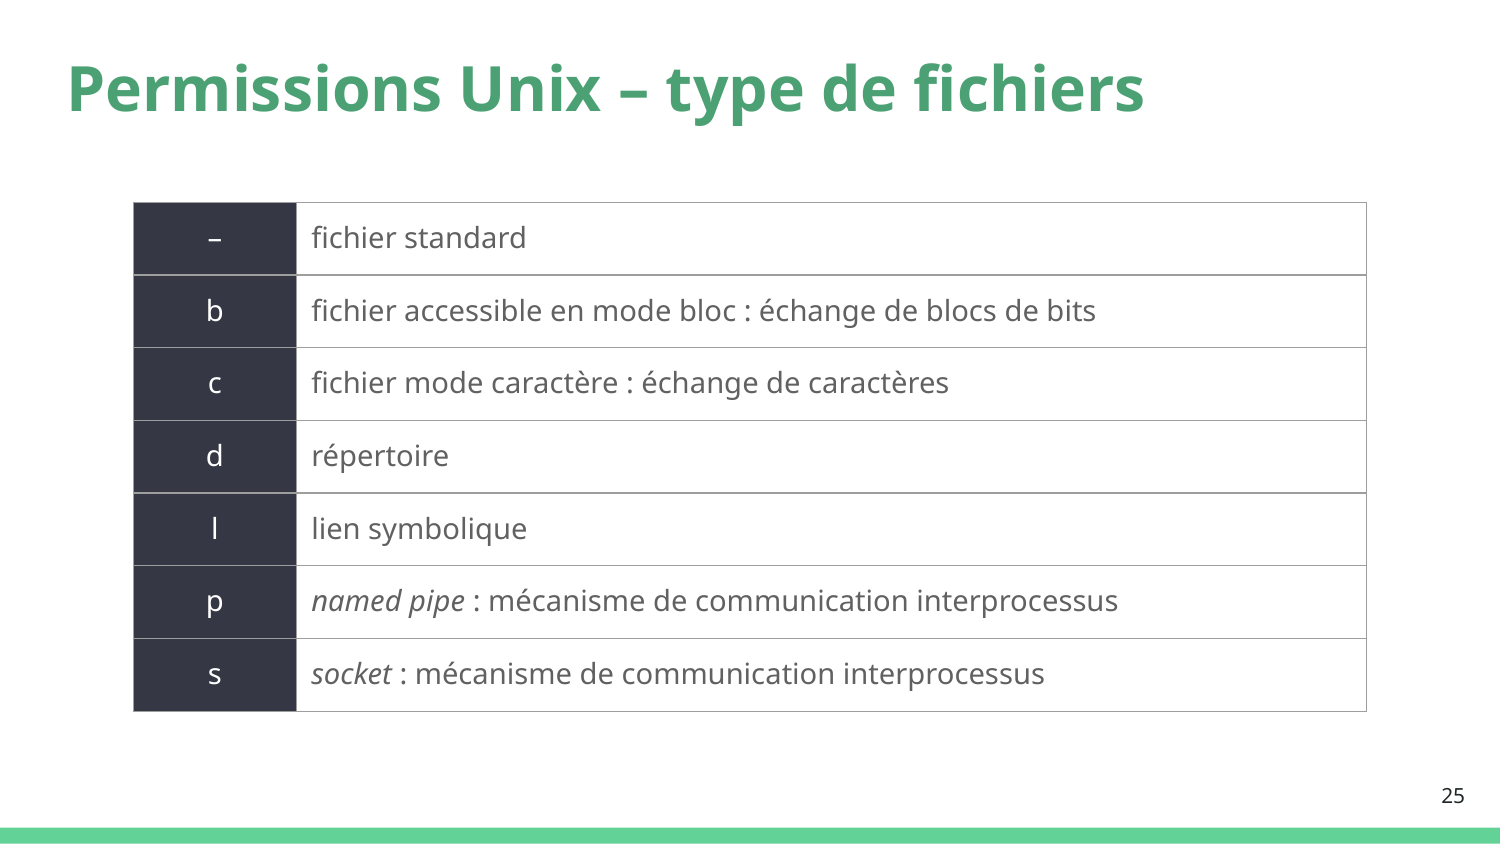

# Permissions Unix – type de fichiers
| – | fichier standard |
| --- | --- |
| b | fichier accessible en mode bloc : échange de blocs de bits |
| c | fichier mode caractère : échange de caractères |
| d | répertoire |
| l | lien symbolique |
| p | named pipe : mécanisme de communication interprocessus |
| s | socket : mécanisme de communication interprocessus |